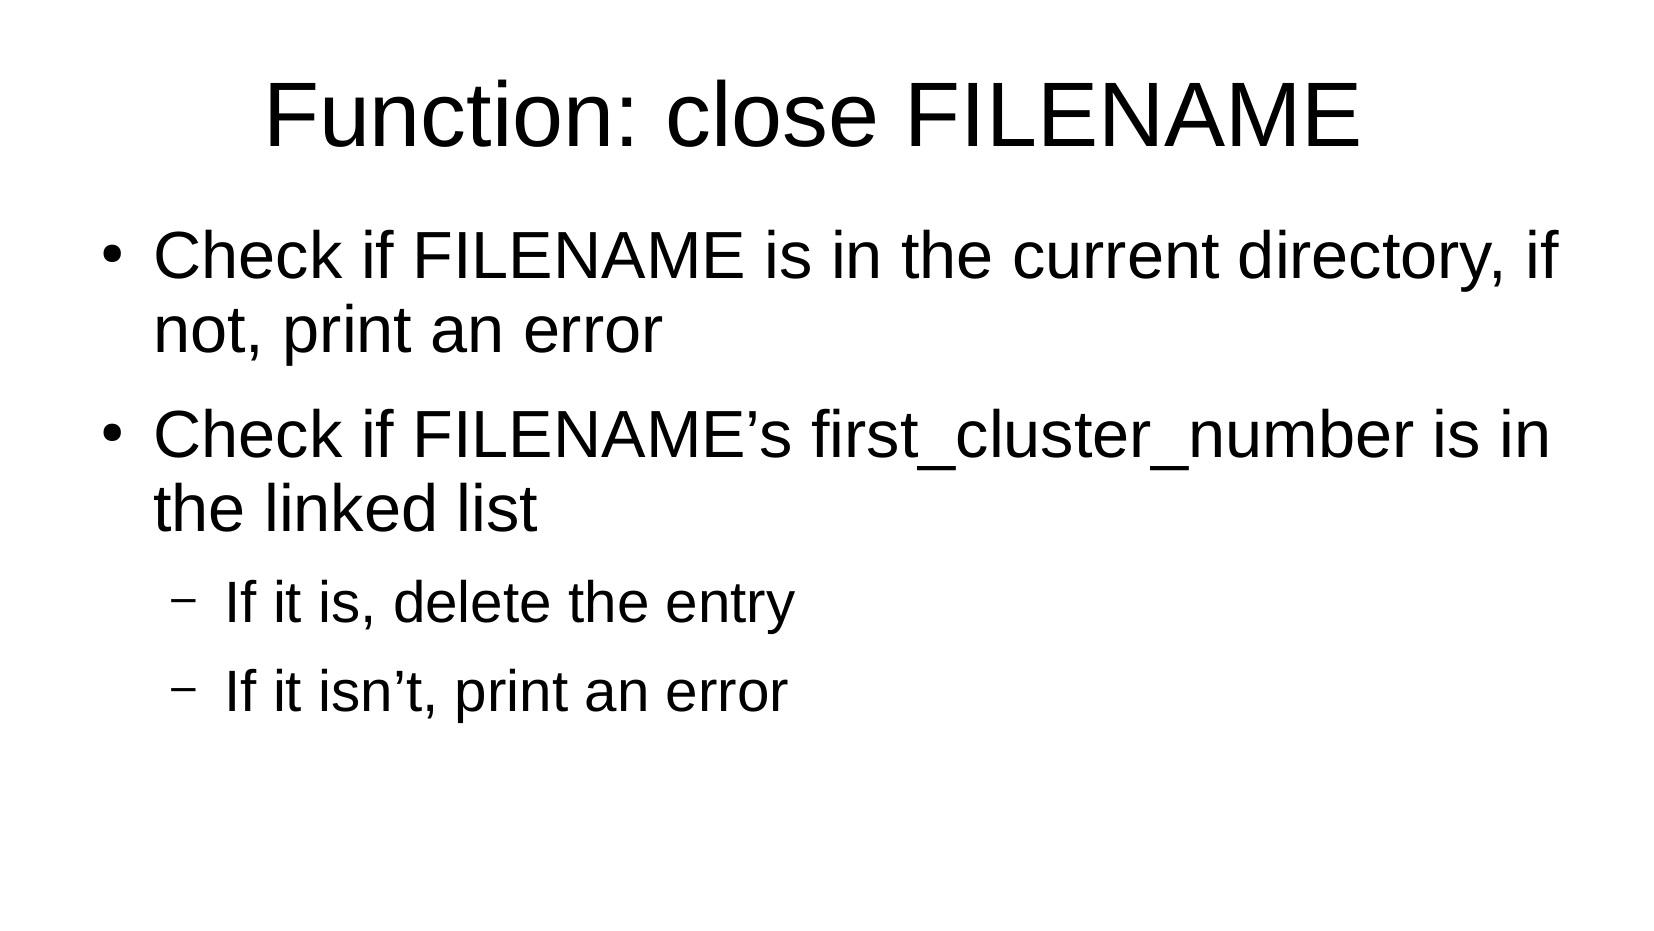

# Function: close FILENAME
Check if FILENAME is in the current directory, if not, print an error
Check if FILENAME’s first_cluster_number is in the linked list
If it is, delete the entry
If it isn’t, print an error